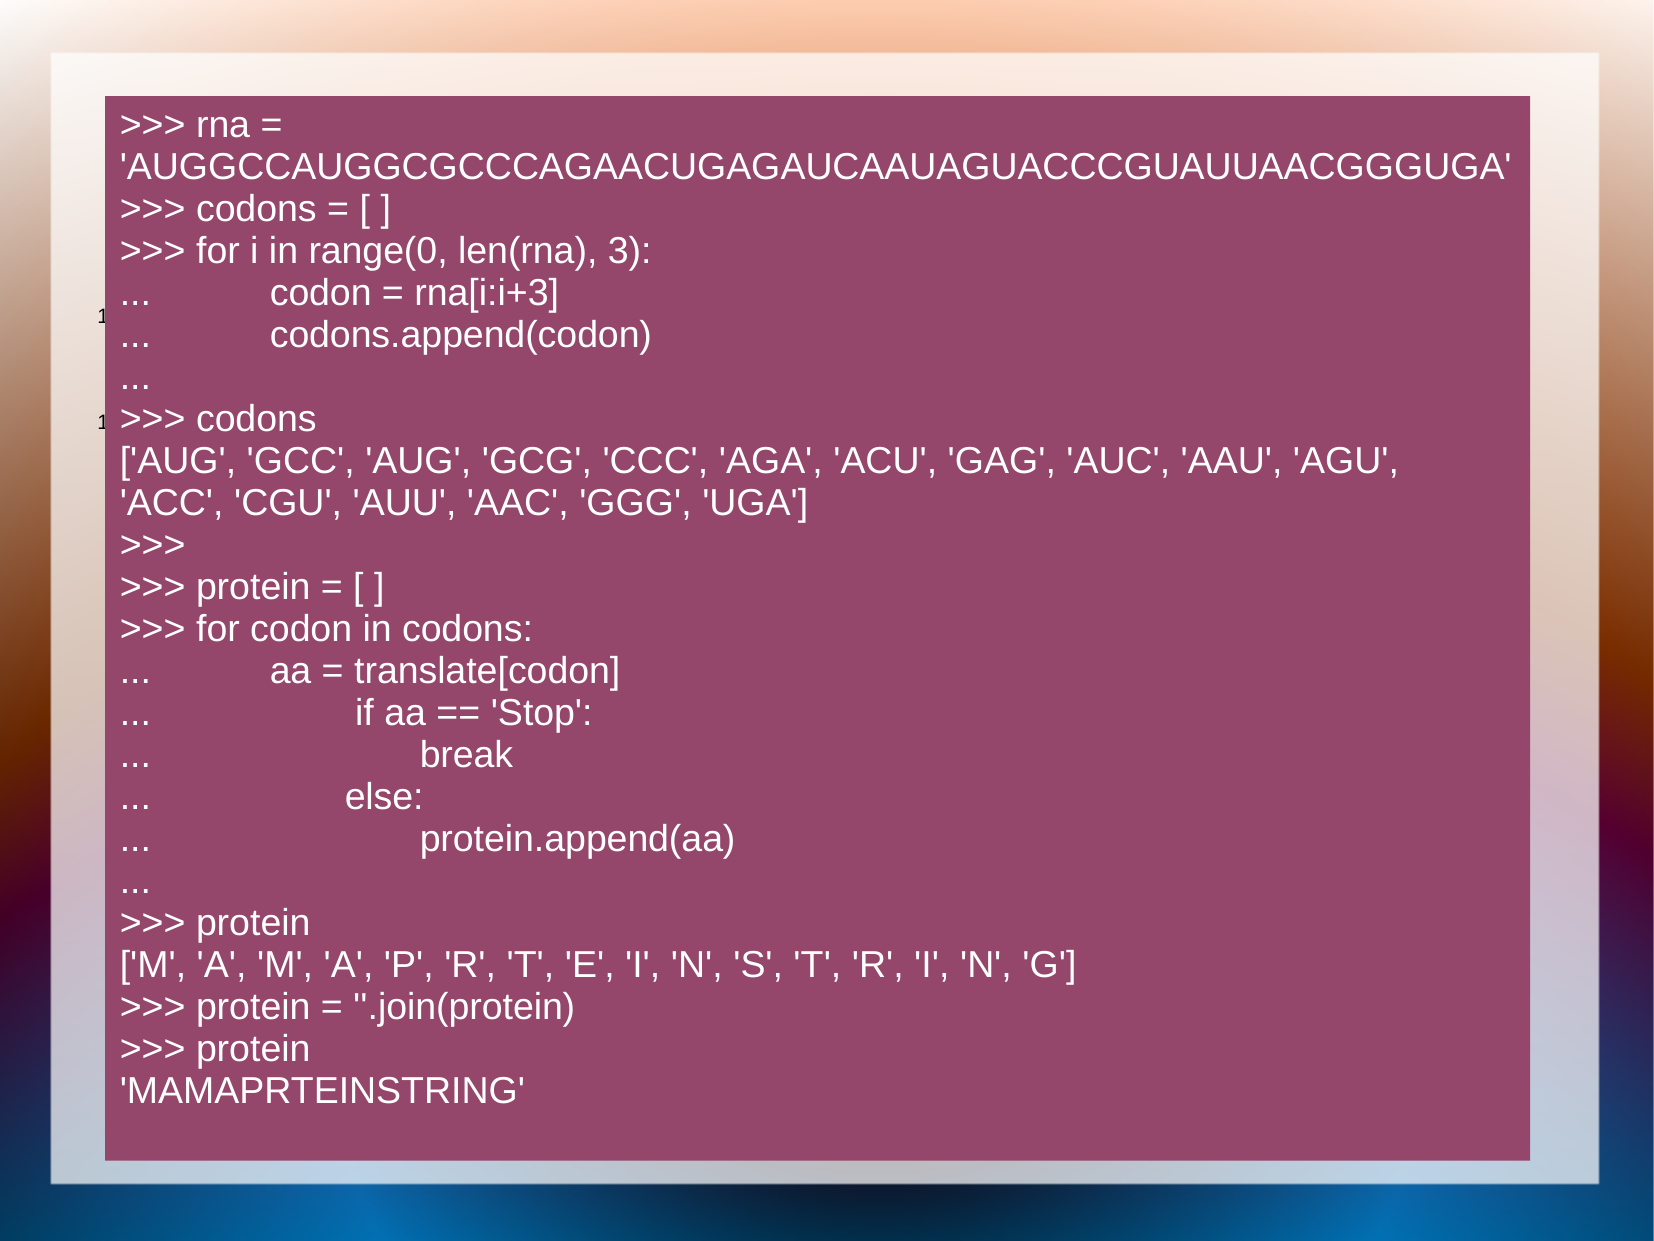

>>> rna = 'AUGGCCAUGGCGCCCAGAACUGAGAUCAAUAGUACCCGUAUUAACGGGUGA'
>>> codons = [ ]
>>> for i in range(0, len(rna), 3):
... 	codon = rna[i:i+3]
... 	codons.append(codon)
...
>>> codons
['AUG', 'GCC', 'AUG', 'GCG', 'CCC', 'AGA', 'ACU', 'GAG', 'AUC', 'AAU', 'AGU', 'ACC', 'CGU', 'AUU', 'AAC', 'GGG', 'UGA']
>>>
>>> protein = [ ]
>>> for codon in codons:
... 	aa = translate[codon]
... 			 if aa == 'Stop':
... 		break
... 		else:
... 		protein.append(aa)
...
>>> protein
['M', 'A', 'M', 'A', 'P', 'R', 'T', 'E', 'I', 'N', 'S', 'T', 'R', 'I', 'N', 'G']
>>> protein = ''.join(protein)
>>> protein
'MAMAPRTEINSTRING'
### Chart
| Category | Column 1 | Column 2 | Column 3 |
|---|---|---|---|
| Row 1 | 9.1 | 3.2 | 4.54 |
| Row 2 | 2.4 | 8.8 | 9.65 |
| Row 3 | 3.1 | 1.5 | 3.7 |
| Row 4 | 4.3 | 9.02 | 6.2 |